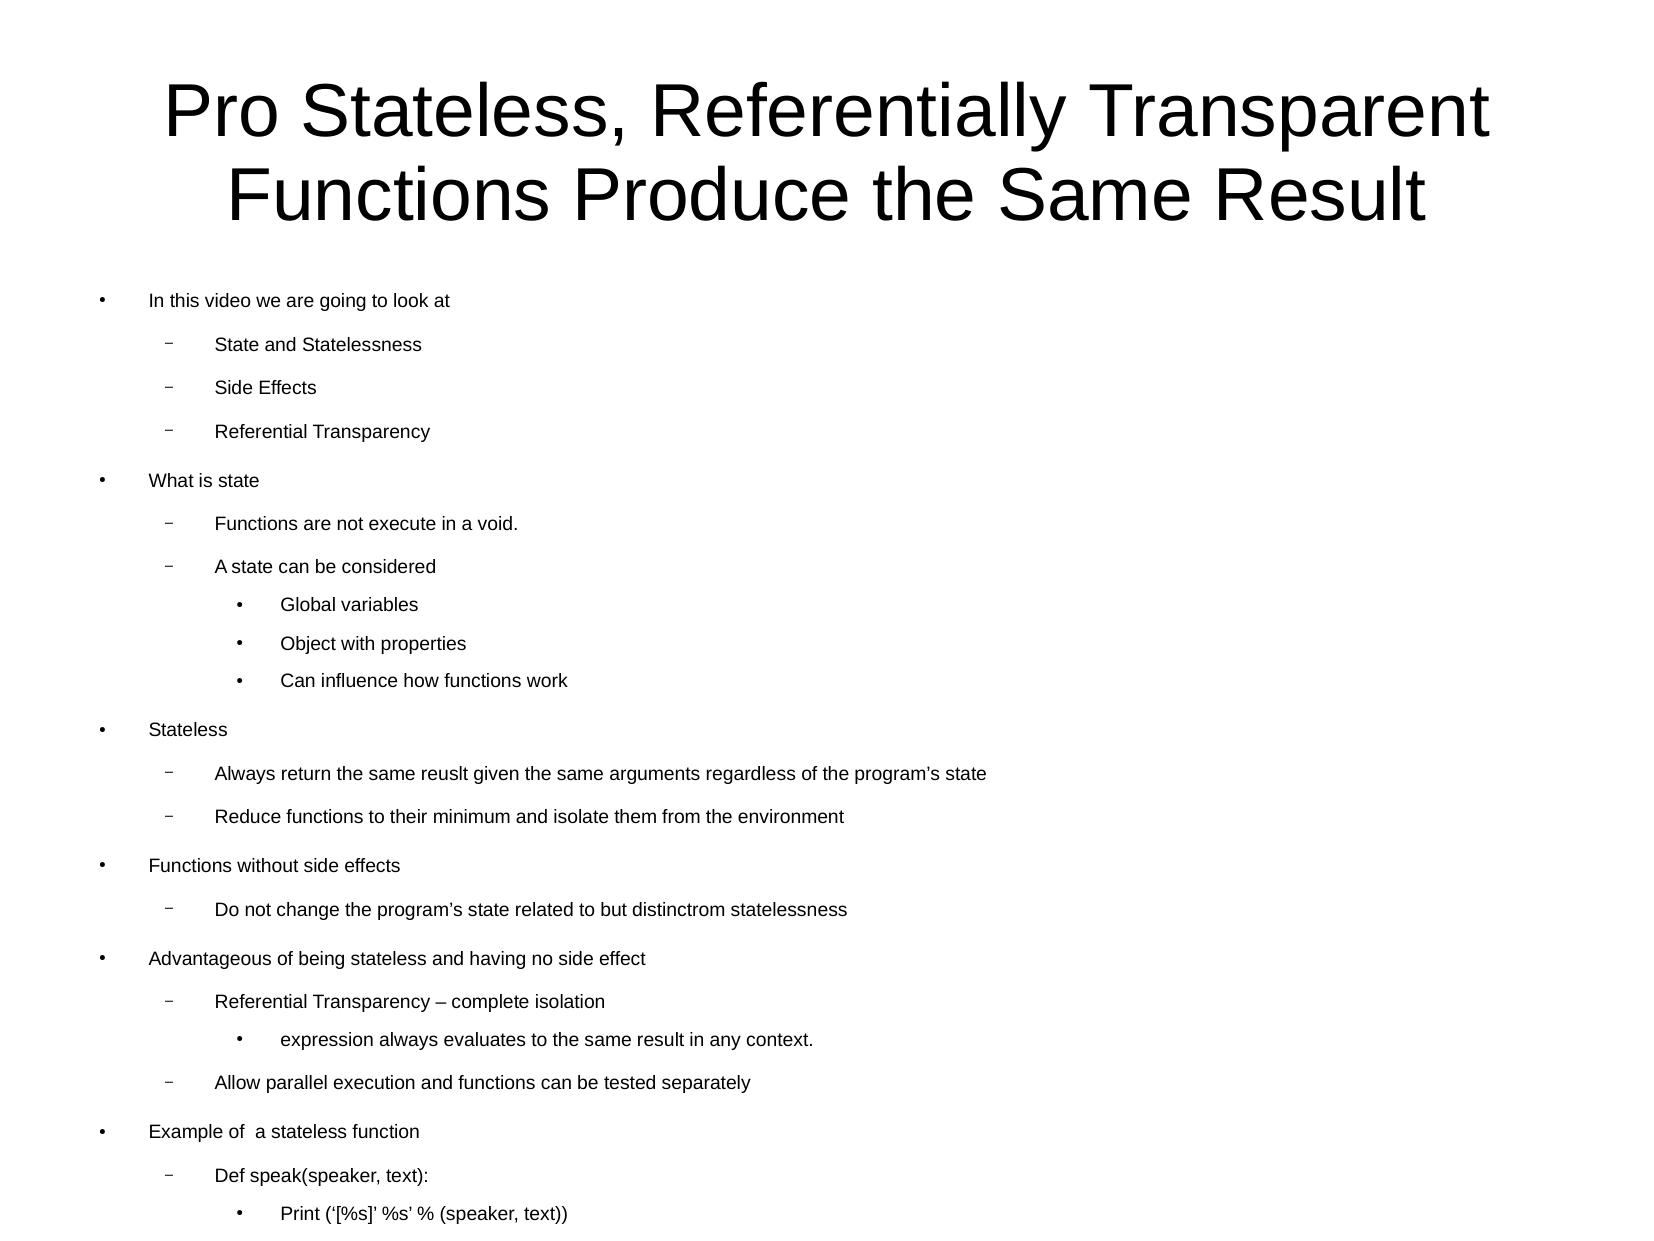

# Pro Stateless, Referentially Transparent Functions Produce the Same Result
In this video we are going to look at
State and Statelessness
Side Effects
Referential Transparency
What is state
Functions are not execute in a void.
A state can be considered
Global variables
Object with properties
Can influence how functions work
Stateless
Always return the same reuslt given the same arguments regardless of the program’s state
Reduce functions to their minimum and isolate them from the environment
Functions without side effects
Do not change the program’s state related to but distinctrom statelessness
Advantageous of being stateless and having no side effect
Referential Transparency – complete isolation
expression always evaluates to the same result in any context.
Allow parallel execution and functions can be tested separately
Example of a stateless function
Def speak(speaker, text):
Print (‘[%s]’ %s’ % (speaker, text))